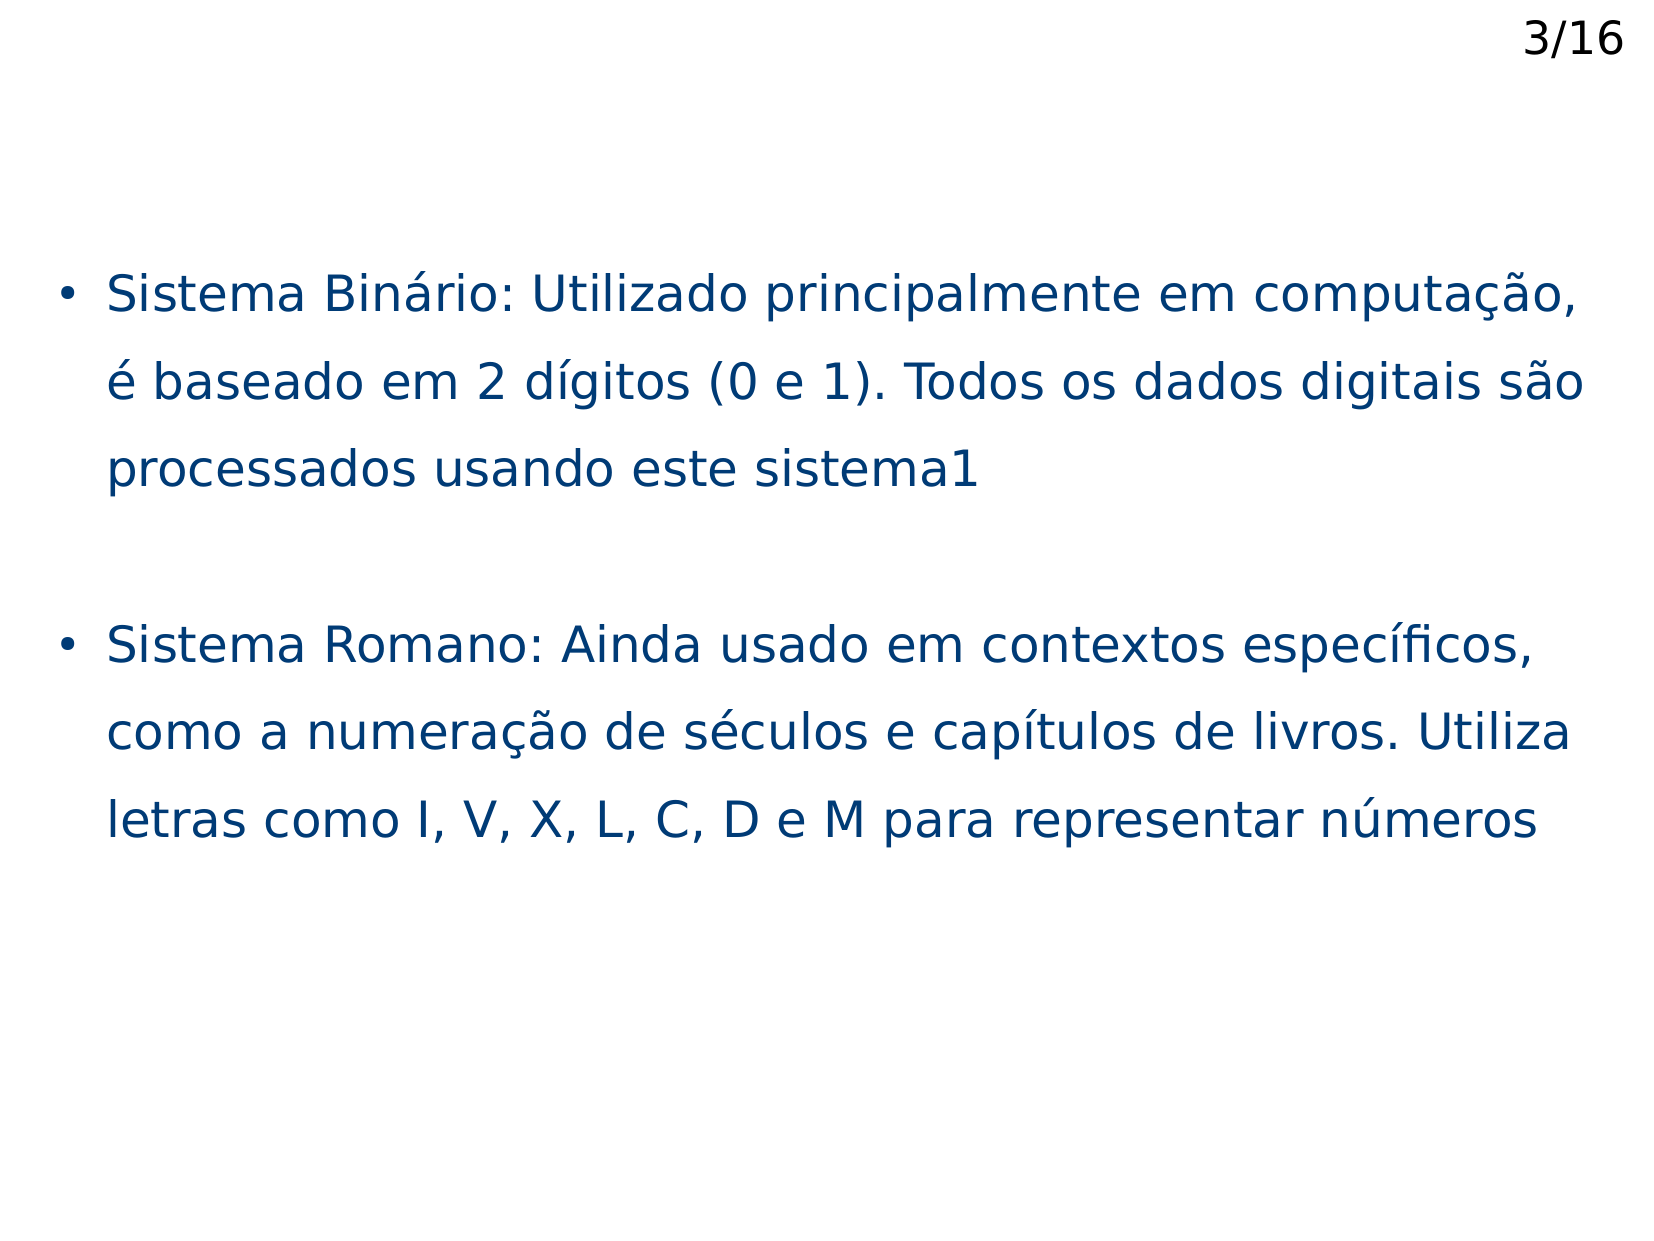

3
#
Sistema Binário: Utilizado principalmente em computação, é baseado em 2 dígitos (0 e 1). Todos os dados digitais são processados usando este sistema1
Sistema Romano: Ainda usado em contextos específicos, como a numeração de séculos e capítulos de livros. Utiliza letras como I, V, X, L, C, D e M para representar números